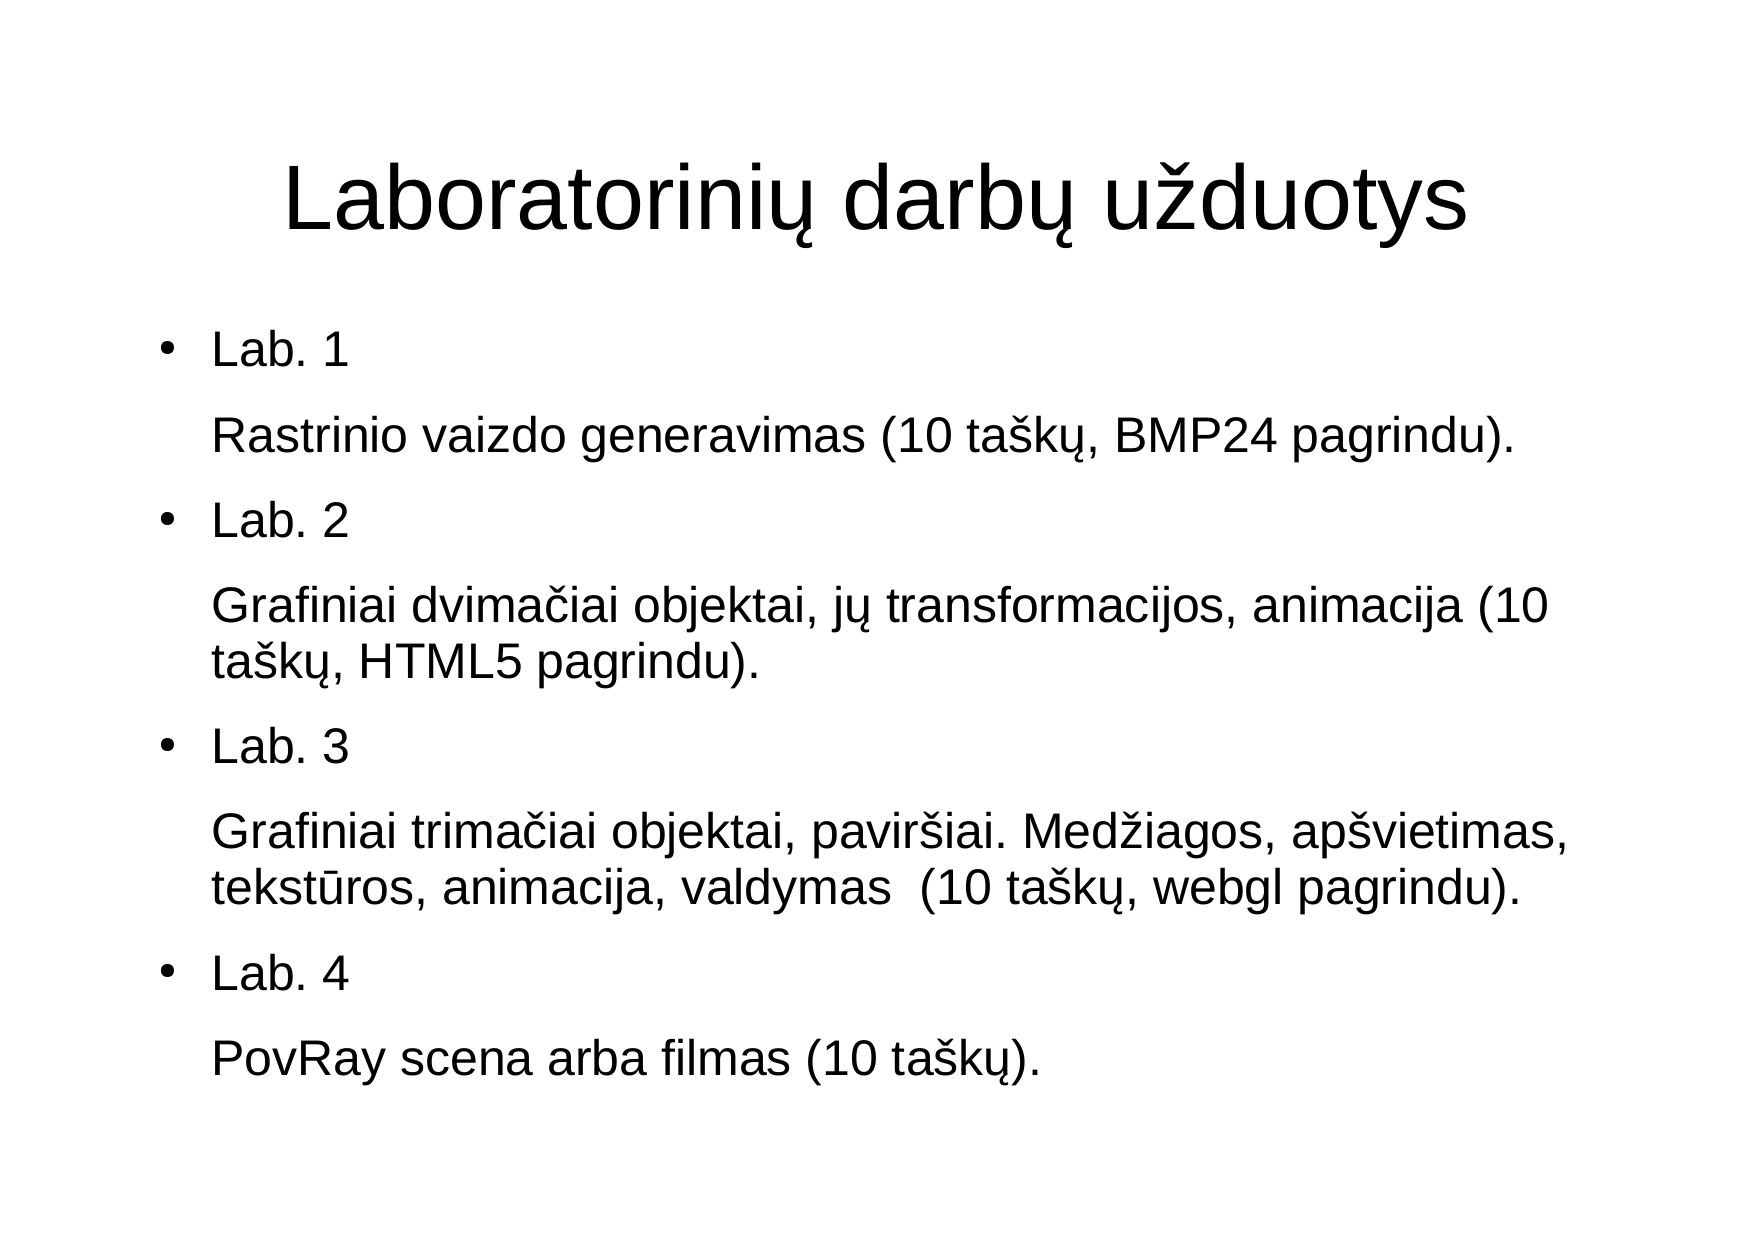

Laboratorinių darbų užduotys
# Lab. 1
Rastrinio vaizdo generavimas (10 taškų, BMP24 pagrindu).
Lab. 2
Grafiniai dvimačiai objektai, jų transformacijos, animacija (10 taškų, HTML5 pagrindu).
Lab. 3
Grafiniai trimačiai objektai, paviršiai. Medžiagos, apšvietimas, tekstūros, animacija, valdymas (10 taškų, webgl pagrindu).
Lab. 4
PovRay scena arba filmas (10 taškų).